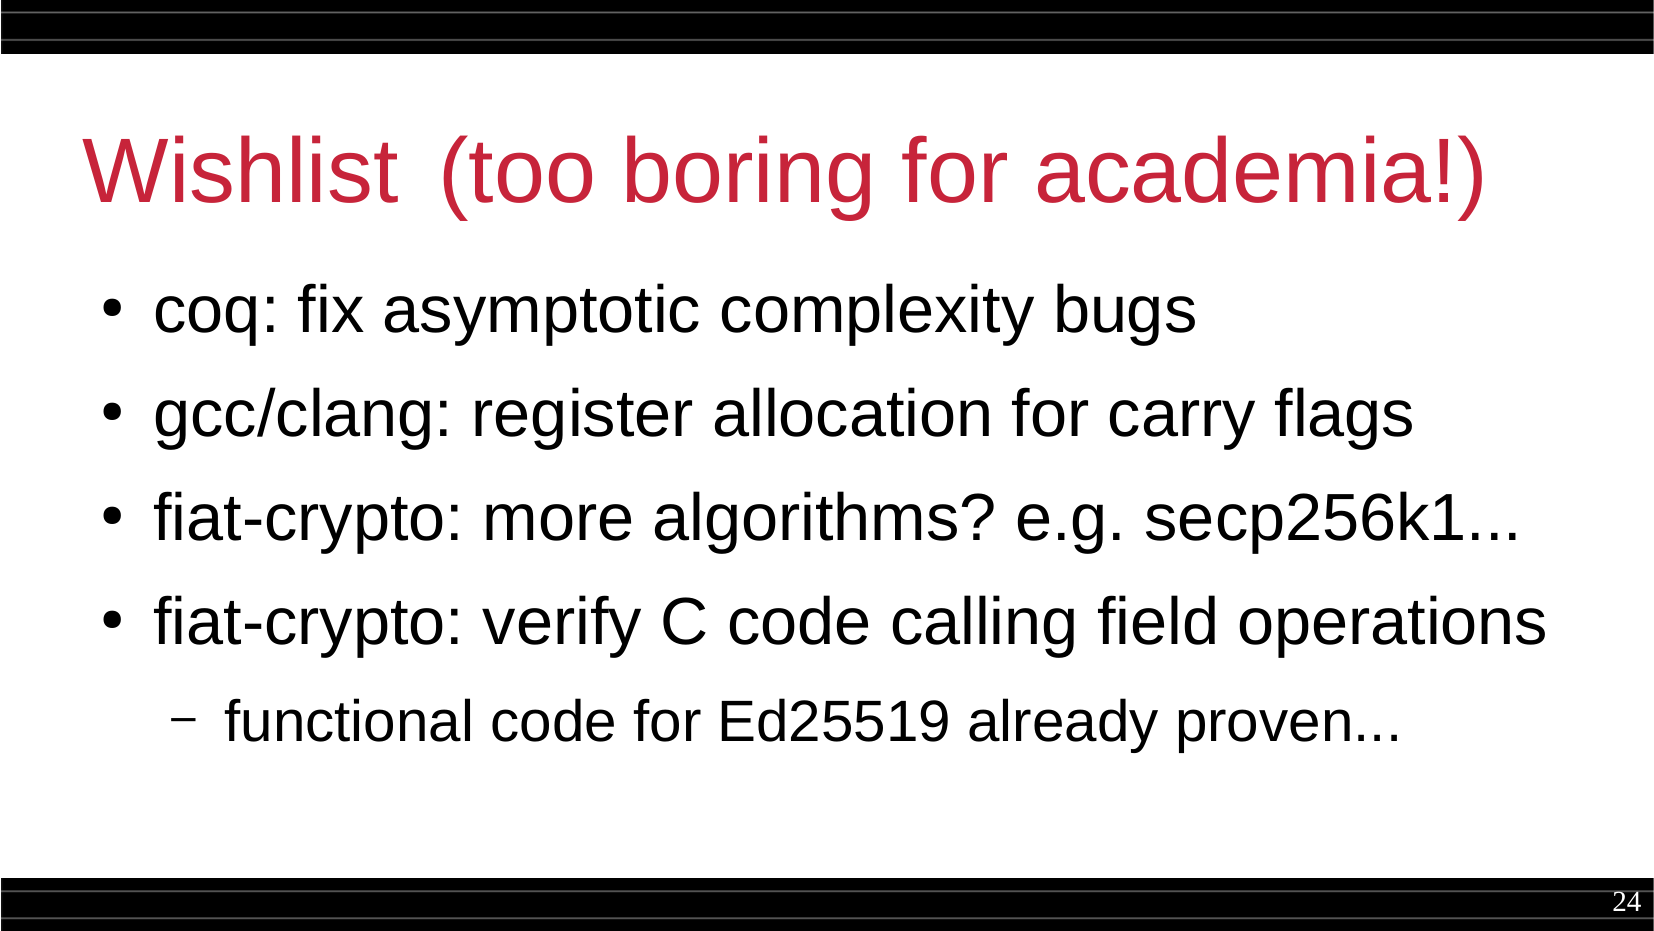

# Wishlist
 (too boring for academia!)
coq: fix asymptotic complexity bugs
gcc/clang: register allocation for carry flags
fiat-crypto: more algorithms? e.g. secp256k1...
fiat-crypto: verify C code calling field operations
functional code for Ed25519 already proven...